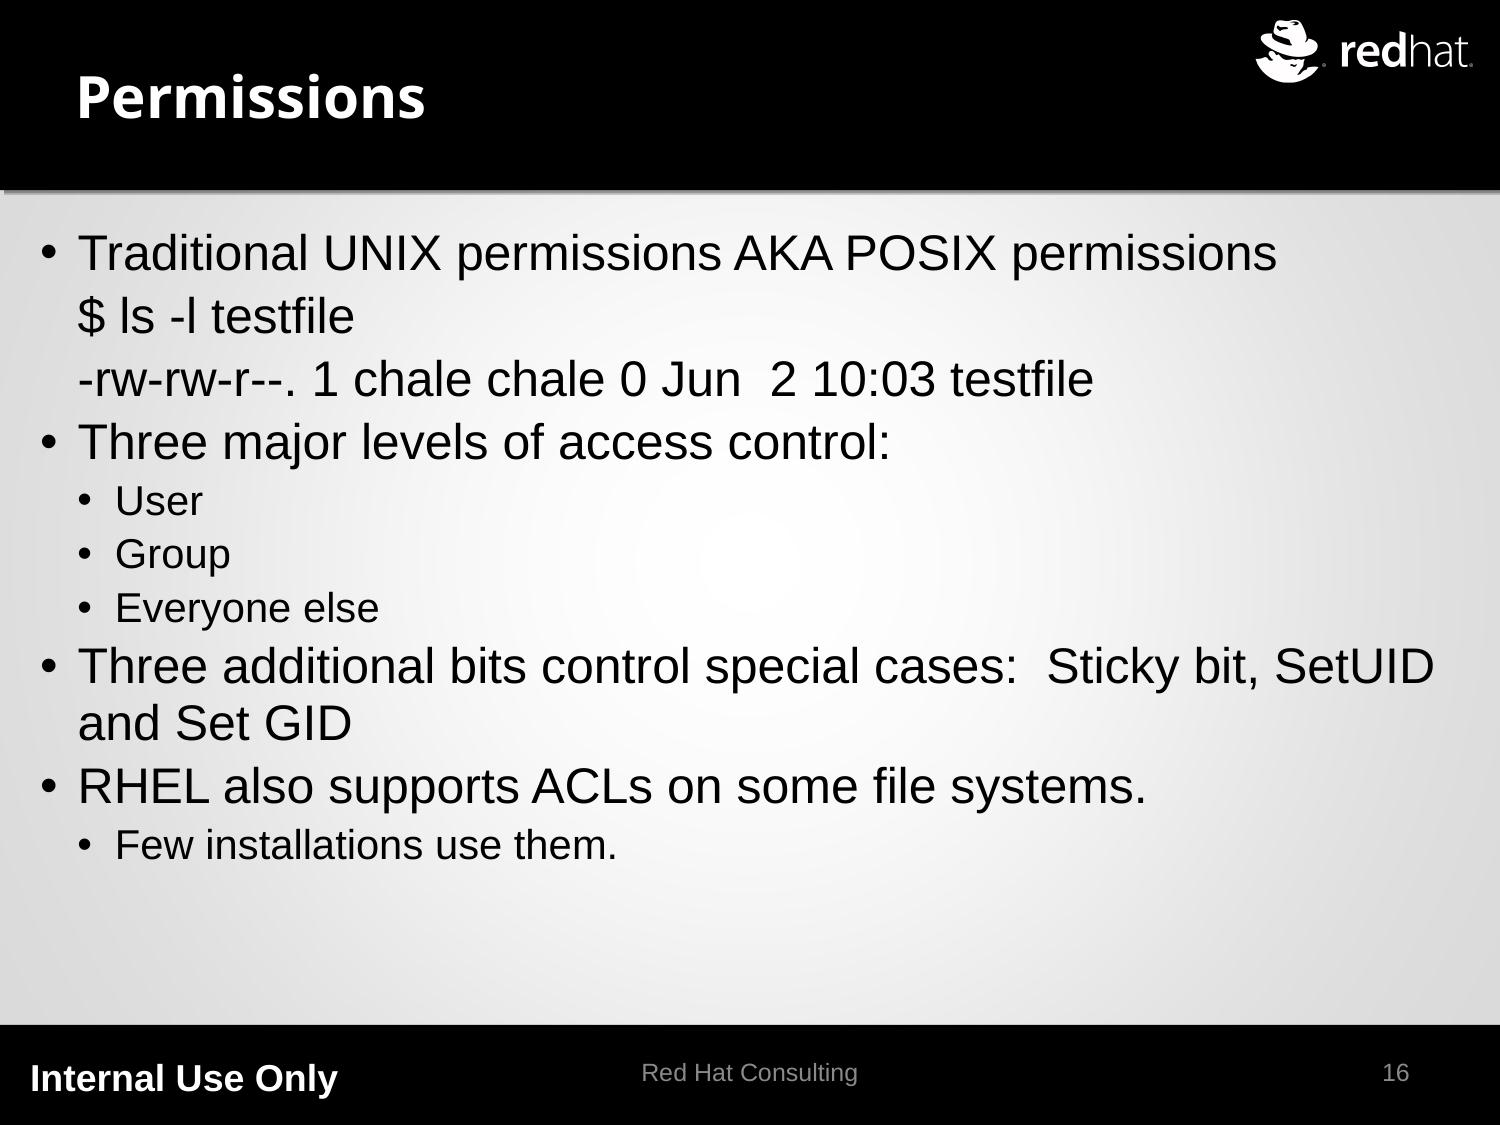

# Permissions
Traditional UNIX permissions AKA POSIX permissions
$ ls -l testfile
-rw-rw-r--. 1 chale chale 0 Jun 2 10:03 testfile
Three major levels of access control:
User
Group
Everyone else
Three additional bits control special cases: Sticky bit, SetUID and Set GID
RHEL also supports ACLs on some file systems.
Few installations use them.
Red Hat Consulting